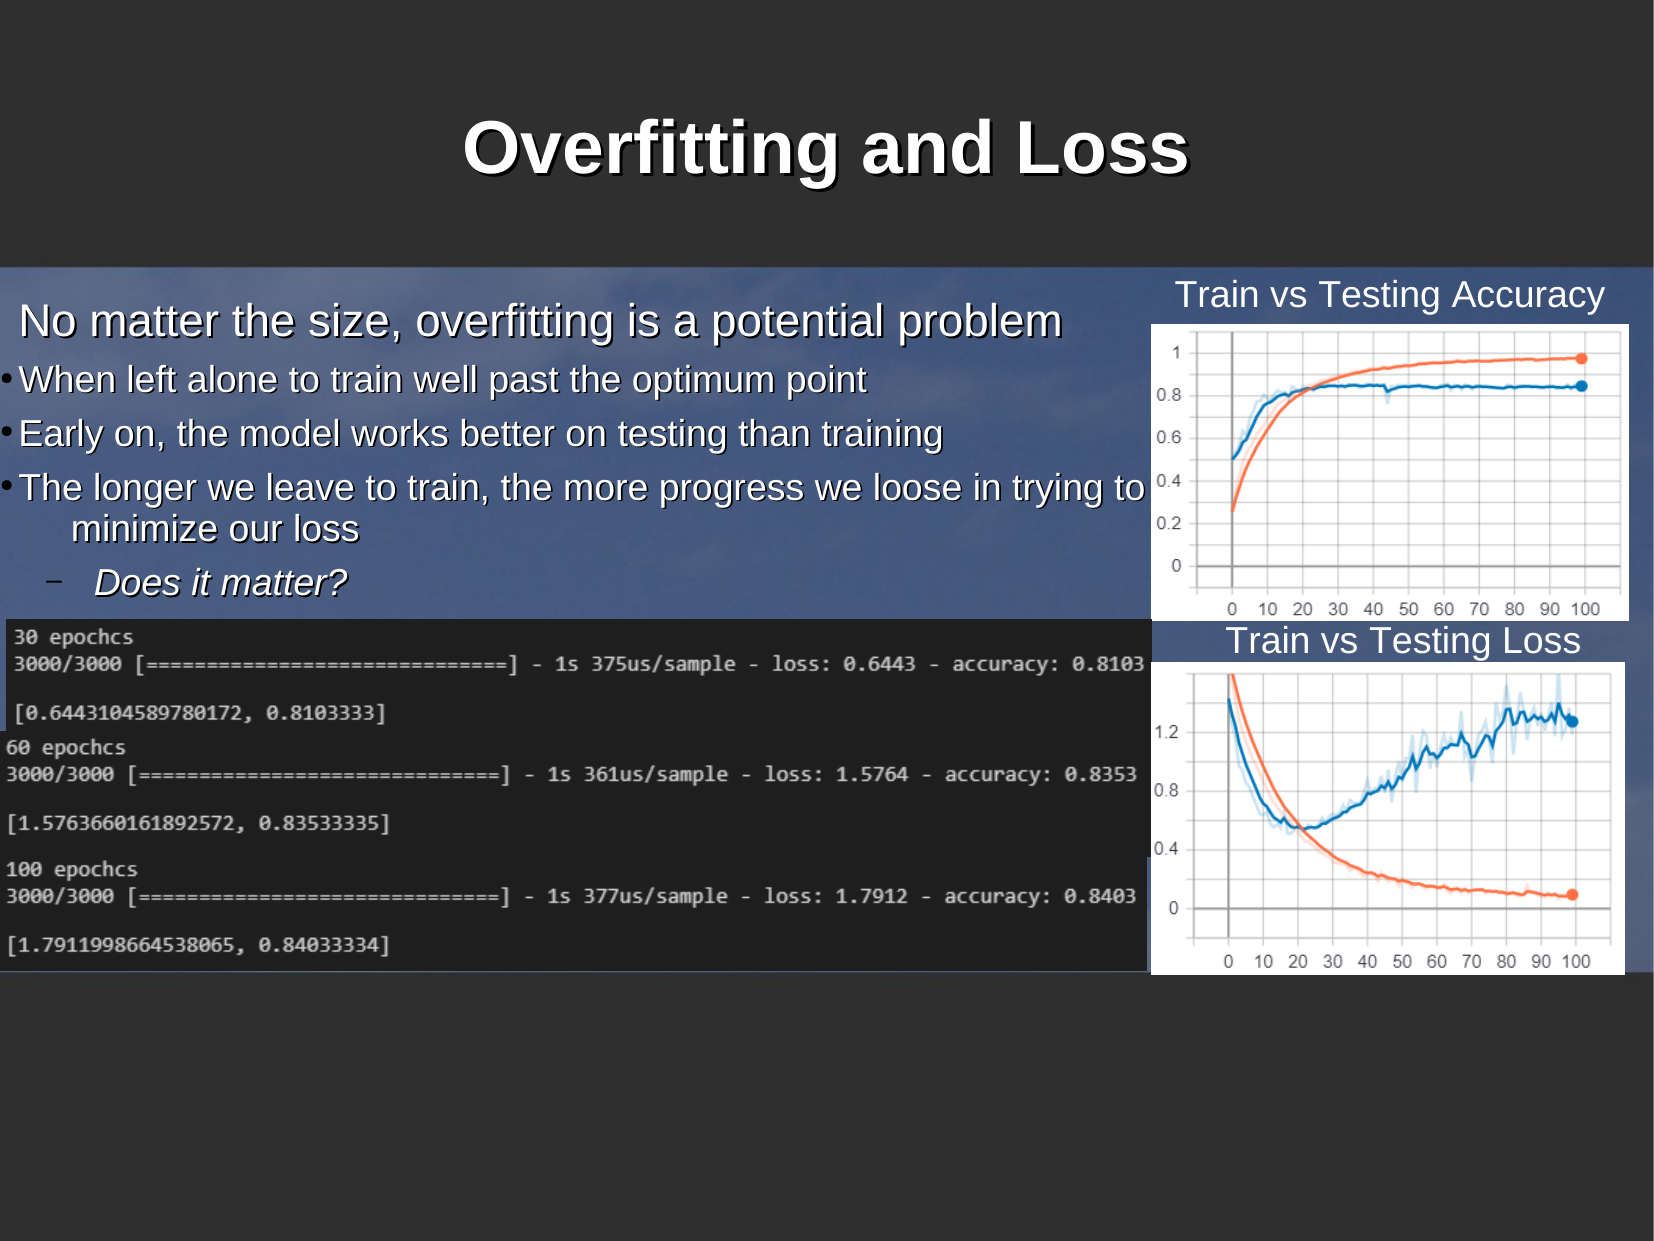

# Overfitting and Loss
Train vs Testing Accuracy
No matter the size, overfitting is a potential problem
When left alone to train well past the optimum point
Early on, the model works better on testing than training
The longer we leave to train, the more progress we loose in trying to minimize our loss
Does it matter?
Train vs Testing Loss